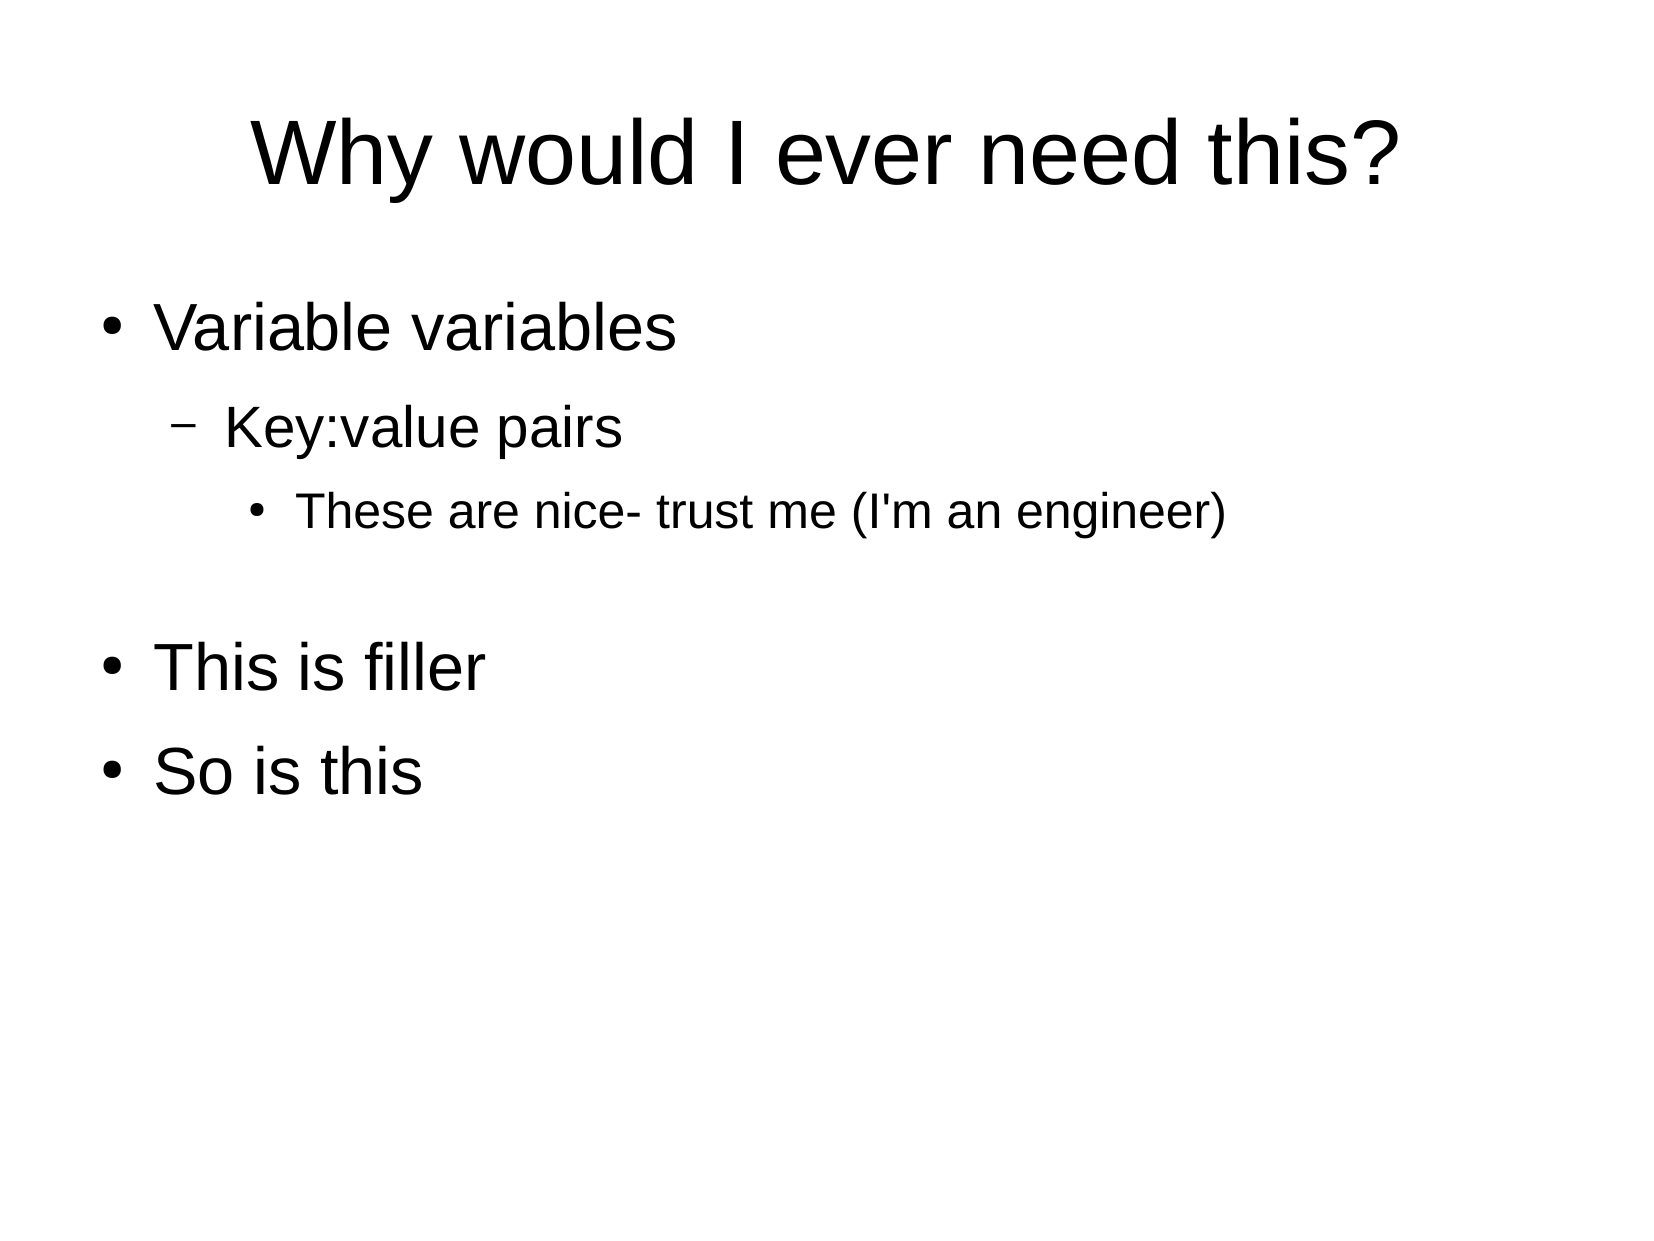

# Why would I ever need this?
Variable variables
Key:value pairs
These are nice- trust me (I'm an engineer)
This is filler
So is this